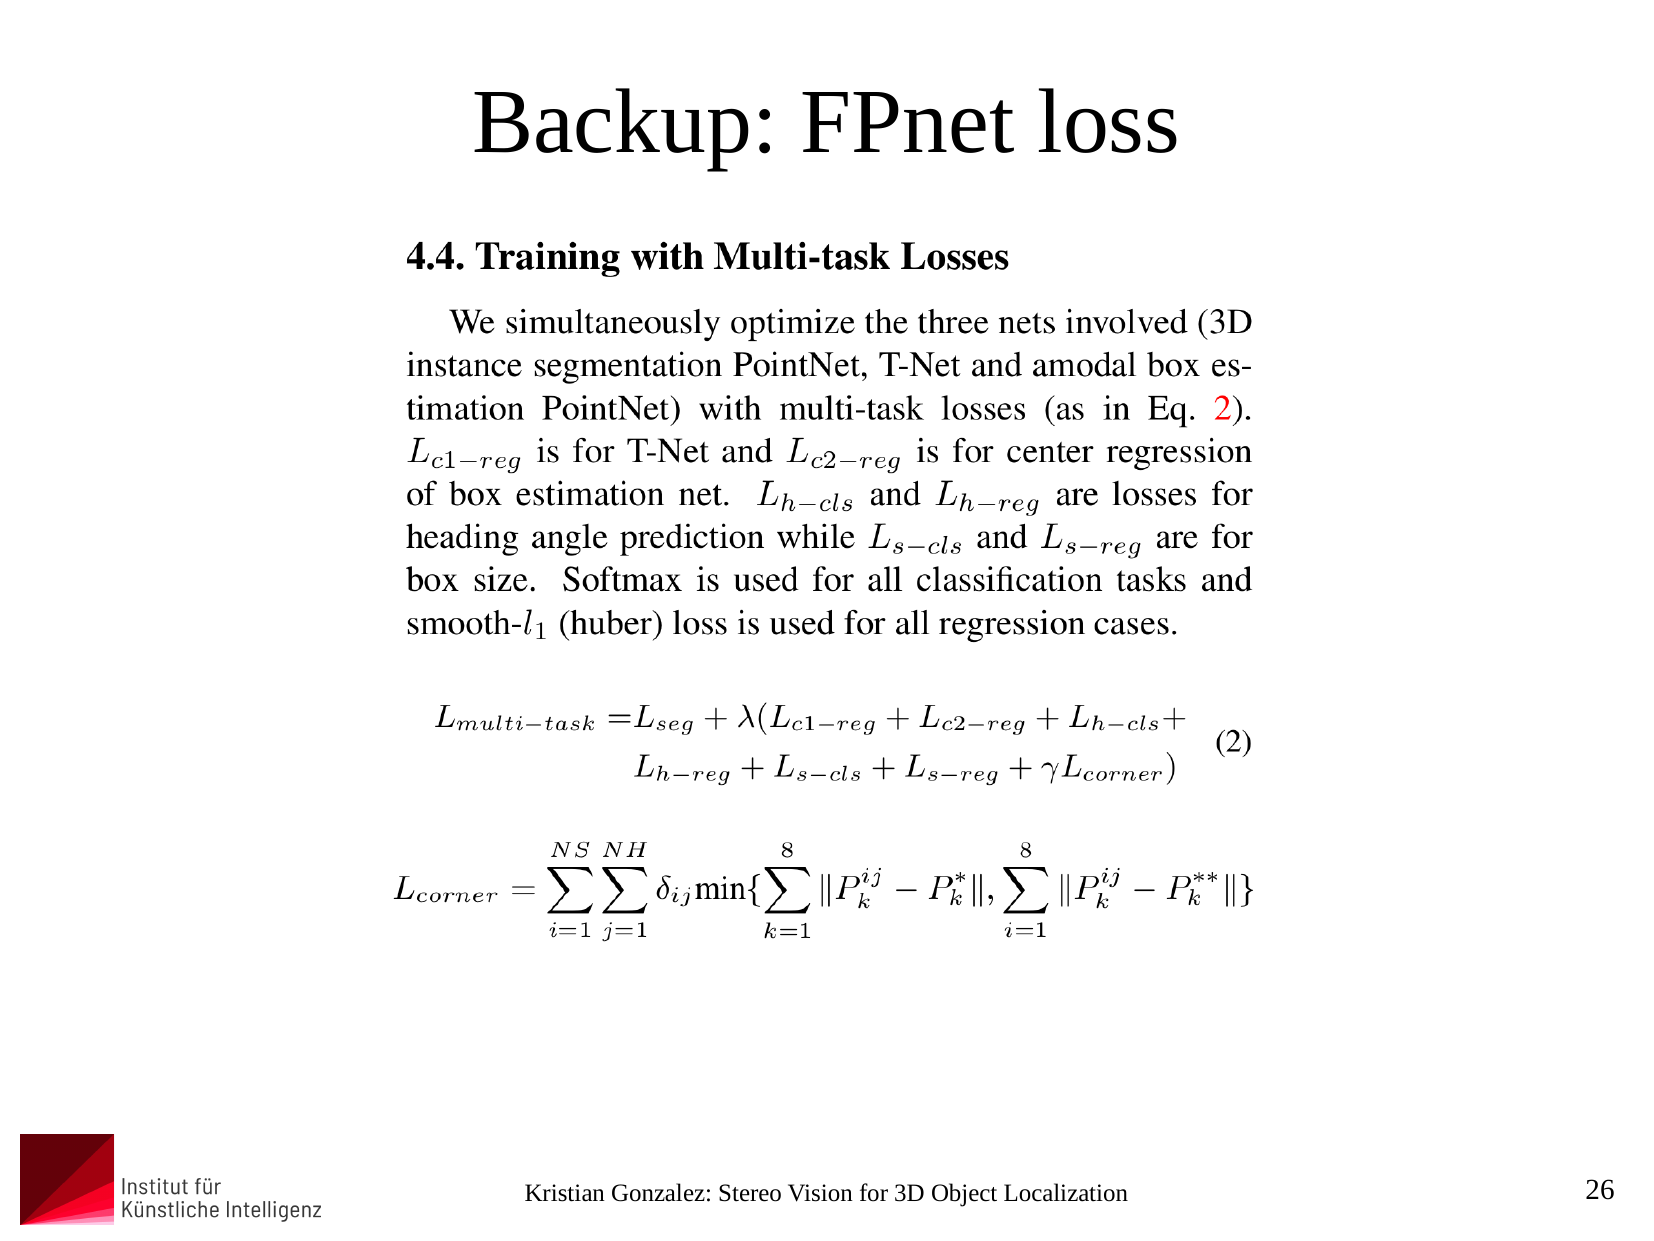

# Backup: FPnet loss
26
Kristian Gonzalez: Stereo Vision for 3D Object Localization